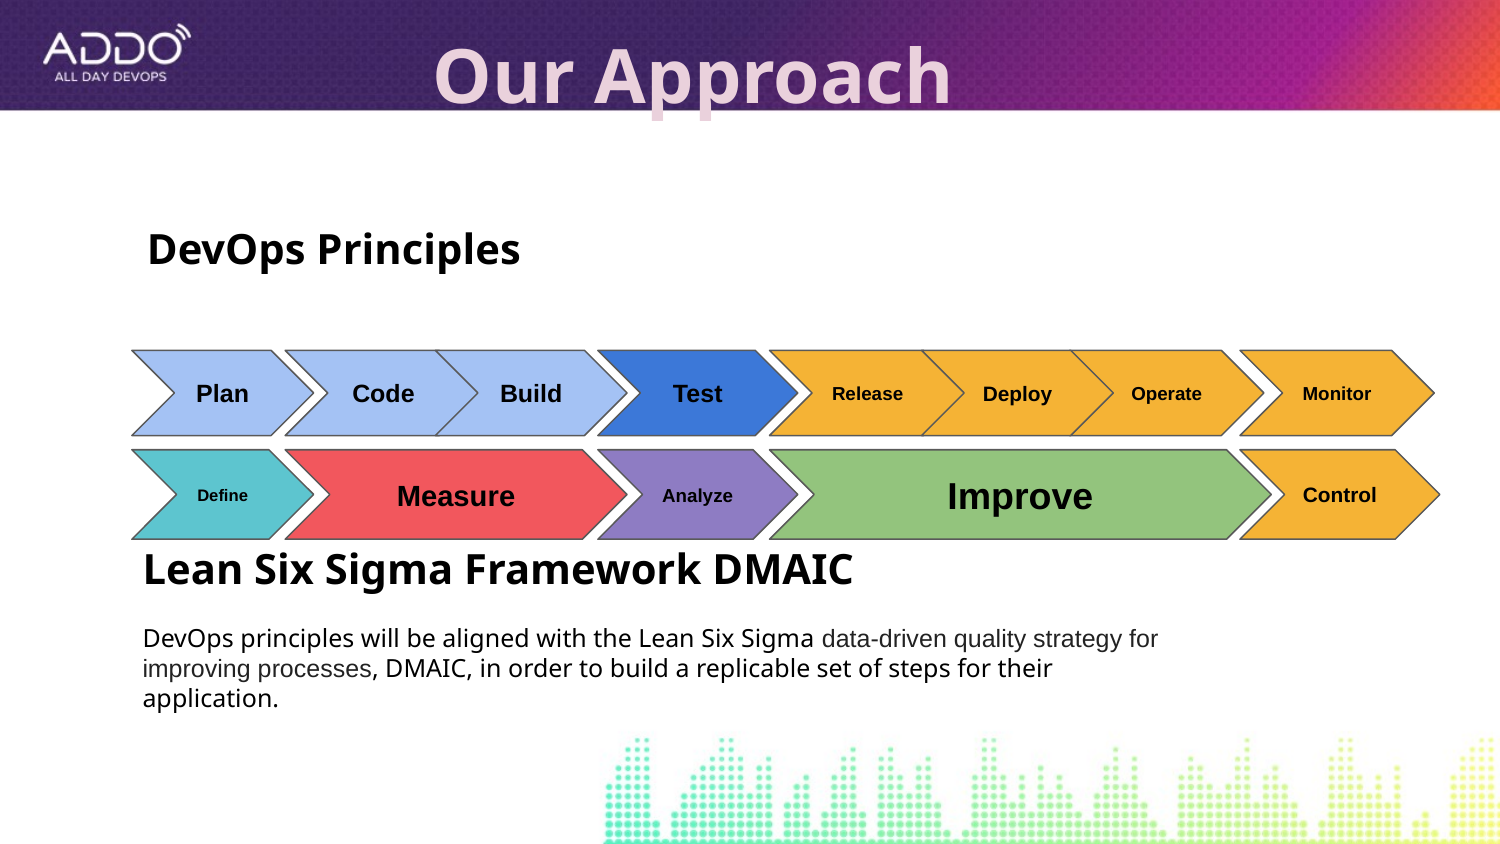

Our Approach
DevOps Principles
Plan
Code
Build
Test
Release
Deploy
Operate
Monitor
Define
Measure
Analyze
Improve
Control
Lean Six Sigma Framework DMAIC
DevOps principles will be aligned with the Lean Six Sigma data-driven quality strategy for improving processes, DMAIC, in order to build a replicable set of steps for their application.